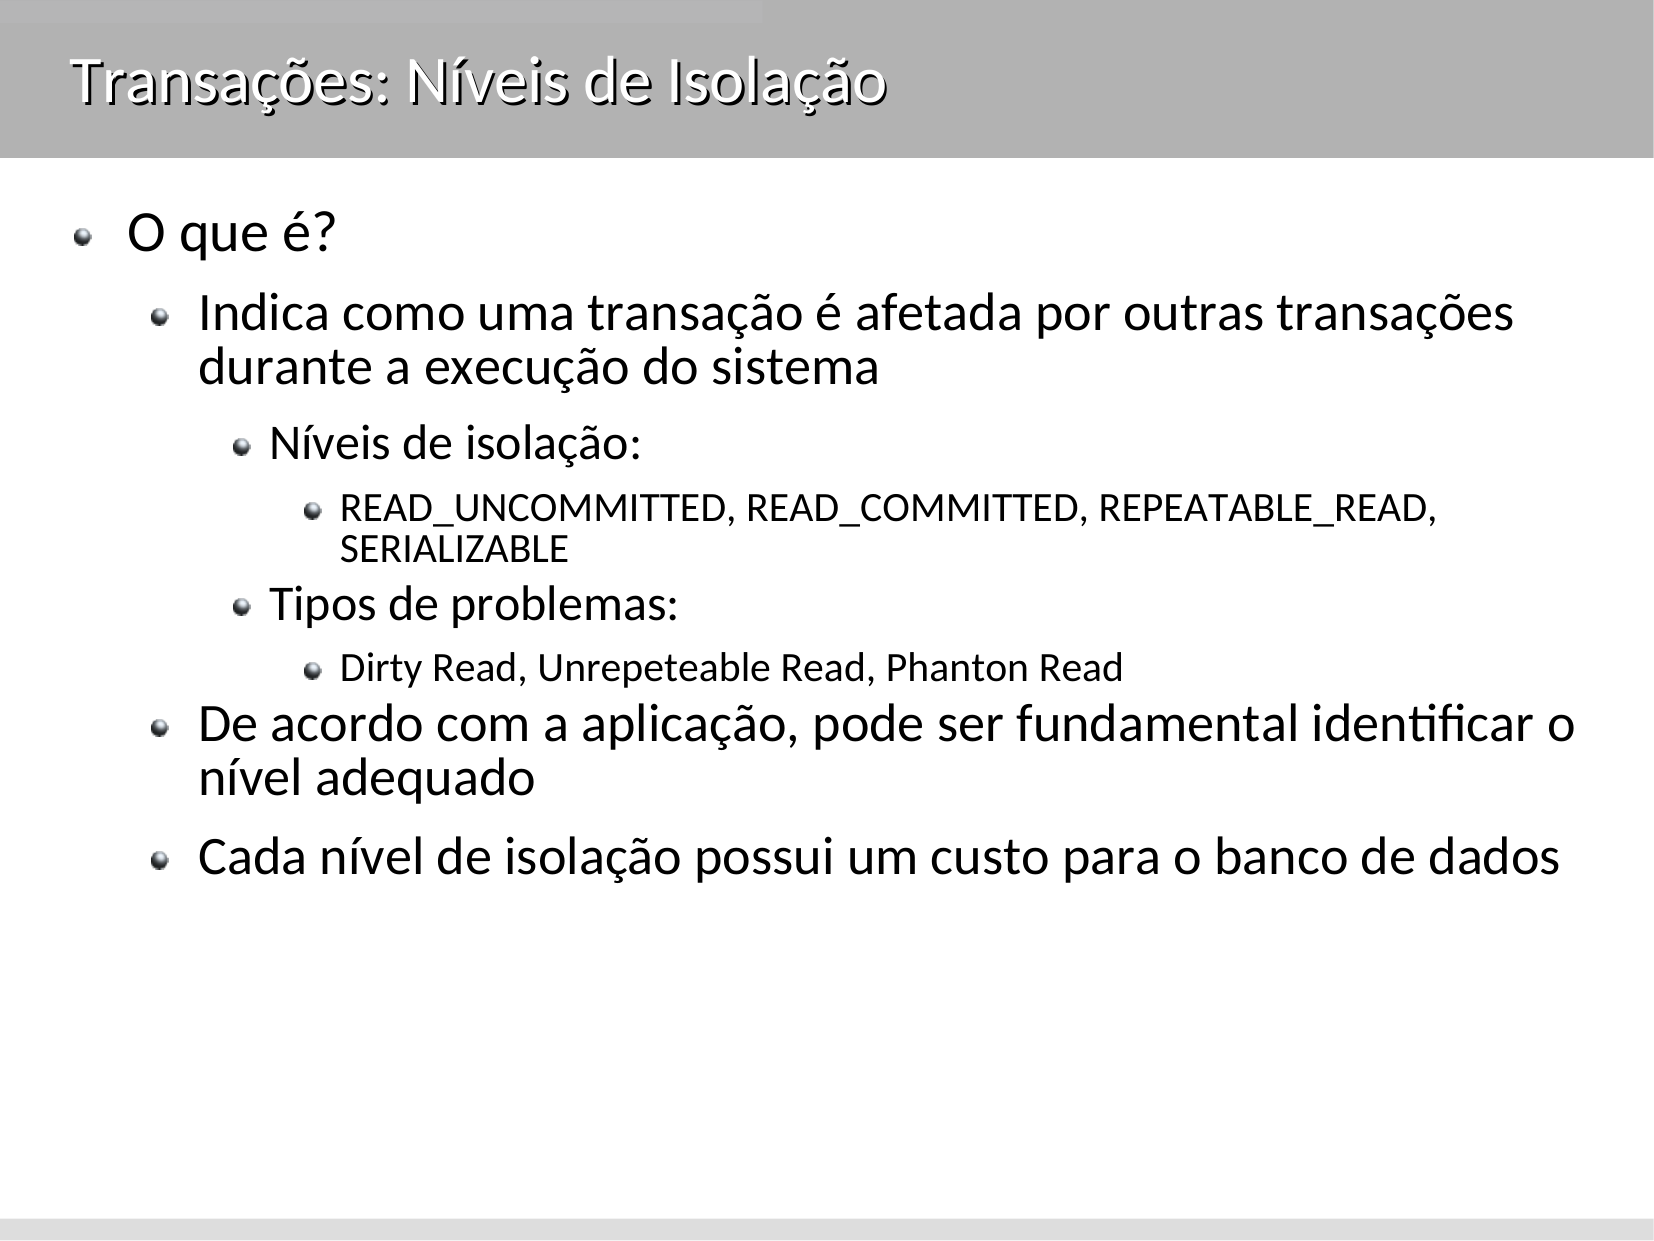

# Transações: Níveis de Isolação
O que é?
Indica como uma transação é afetada por outras transações durante a execução do sistema
Níveis de isolação:
READ_UNCOMMITTED, READ_COMMITTED, REPEATABLE_READ, SERIALIZABLE
Tipos de problemas:
Dirty Read, Unrepeteable Read, Phanton Read
De acordo com a aplicação, pode ser fundamental identificar o nível adequado
Cada nível de isolação possui um custo para o banco de dados